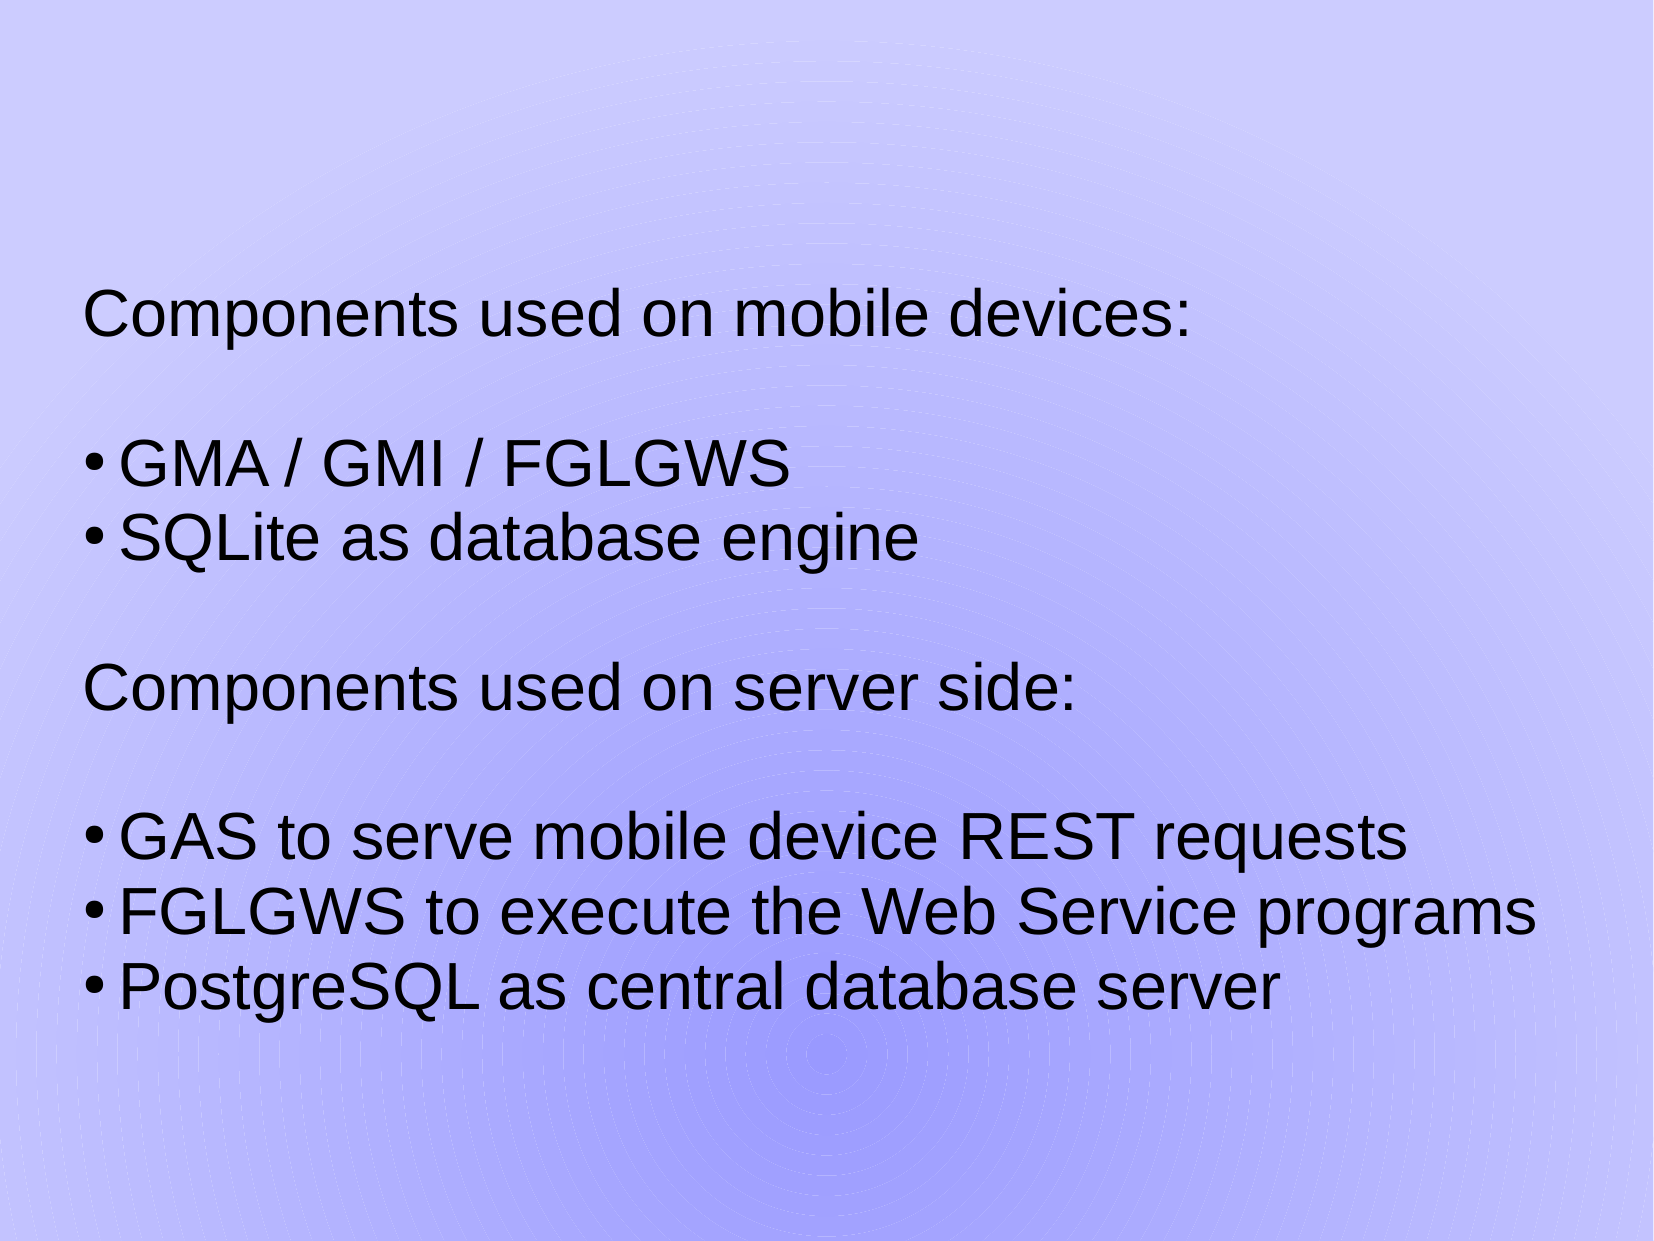

# Components used on mobile devices:
GMA / GMI / FGLGWS
SQLite as database engine
Components used on server side:
GAS to serve mobile device REST requests
FGLGWS to execute the Web Service programs
PostgreSQL as central database server